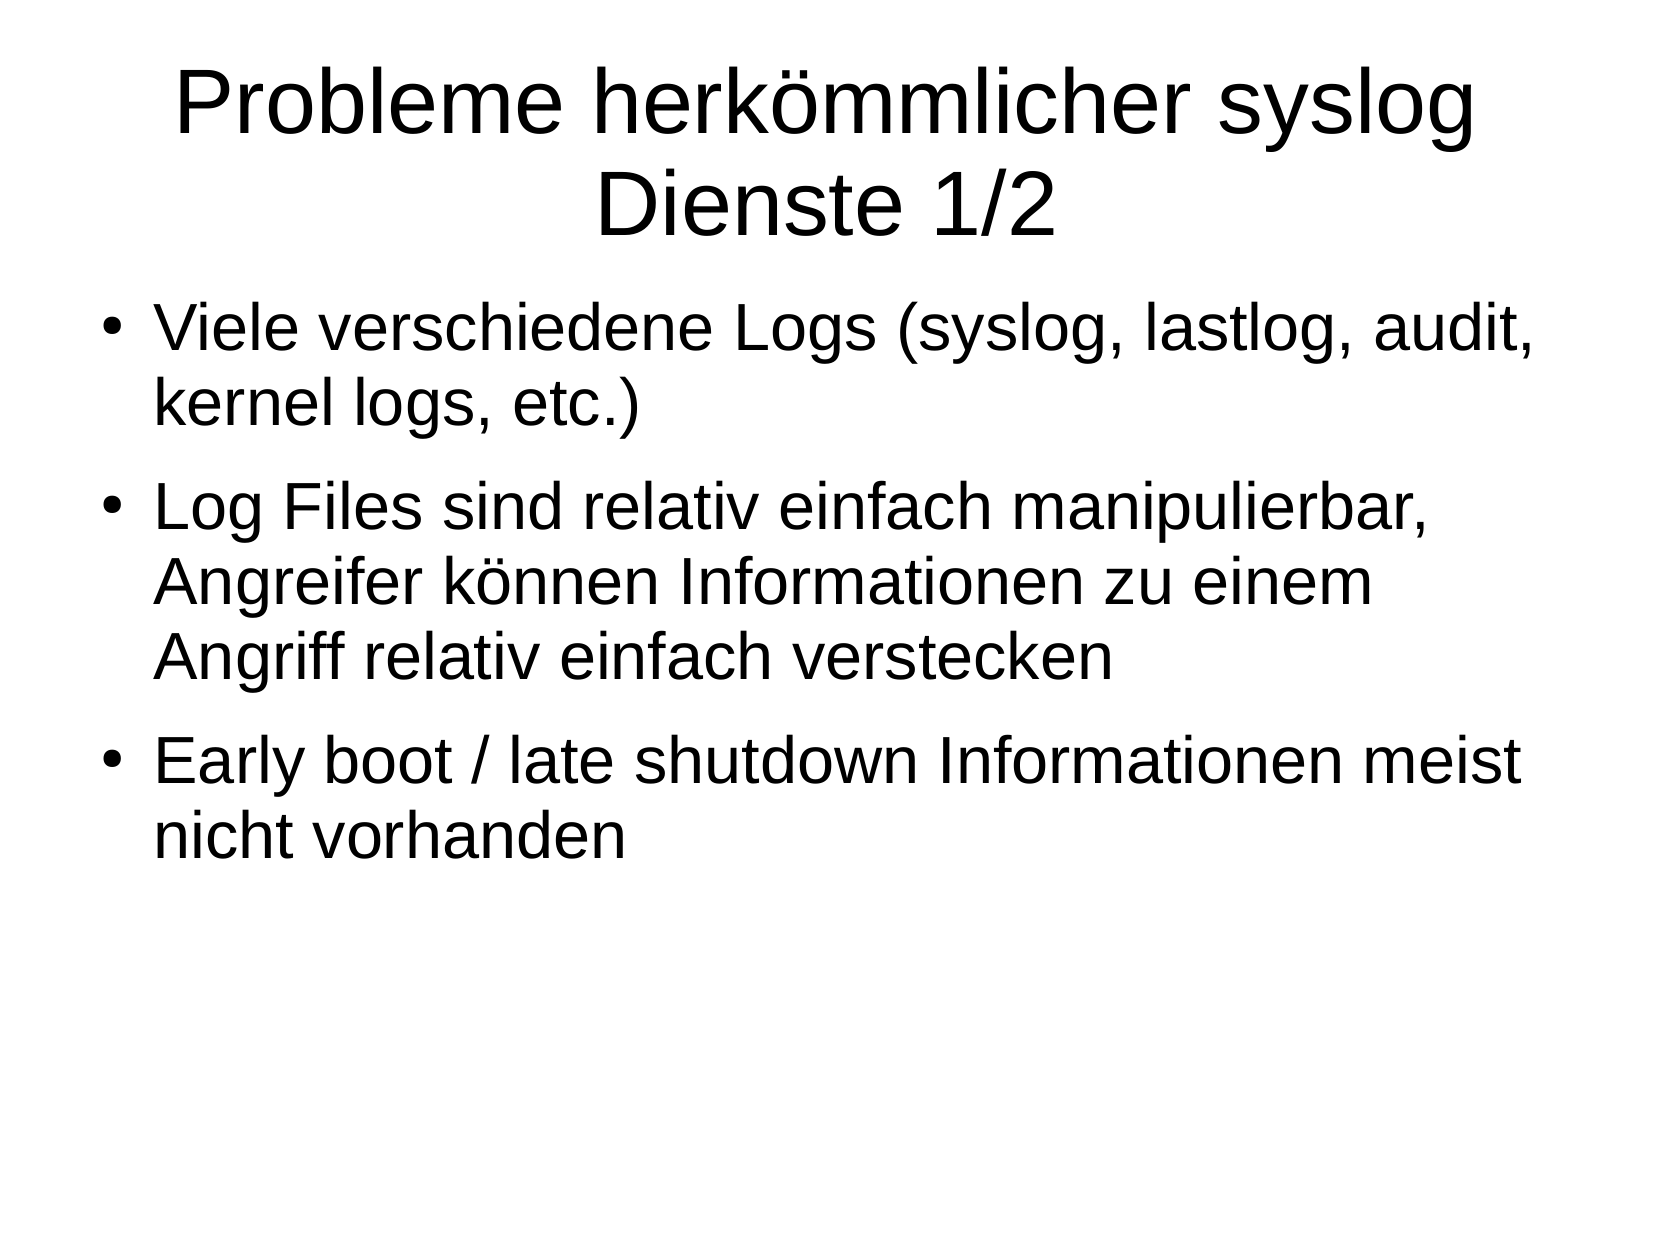

# Probleme herkömmlicher syslog Dienste 1/2
Viele verschiedene Logs (syslog, lastlog, audit, kernel logs, etc.)
Log Files sind relativ einfach manipulierbar, Angreifer können Informationen zu einem Angriff relativ einfach verstecken
Early boot / late shutdown Informationen meist nicht vorhanden